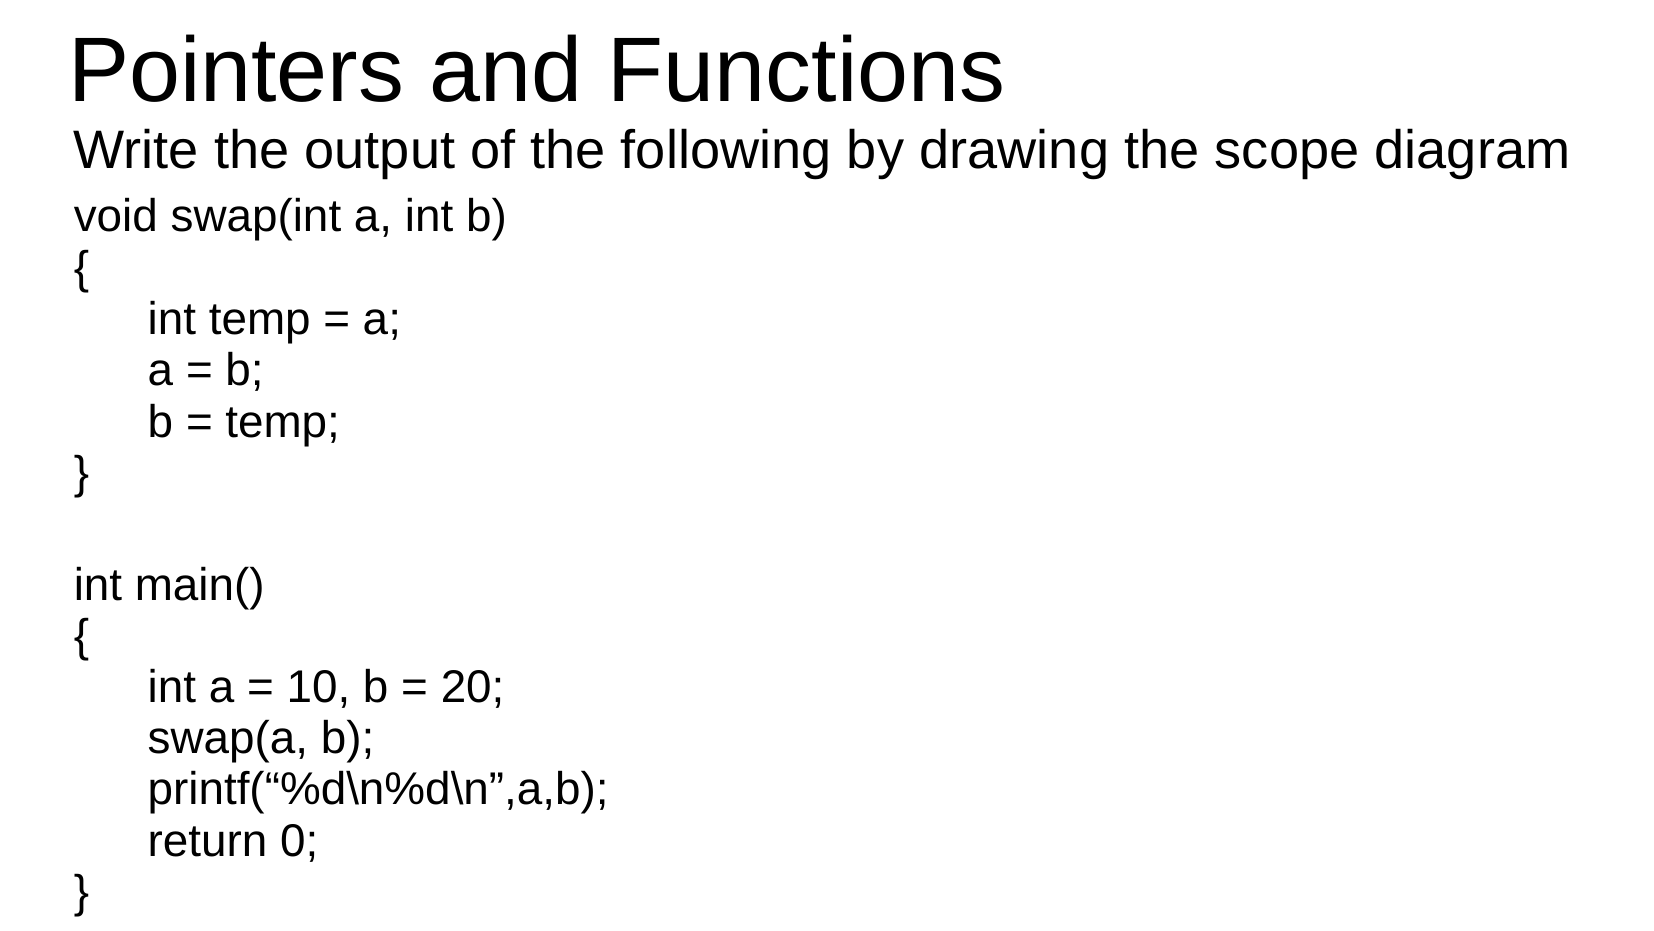

# Pointers and Functions
Write the output of the following by drawing the scope diagram
void swap(int a, int b)
{
	int temp = a;
	a = b;
	b = temp;
}
int main()
{
	int a = 10, b = 20;
	swap(a, b);
	printf(“%d\n%d\n”,a,b);
	return 0;
}